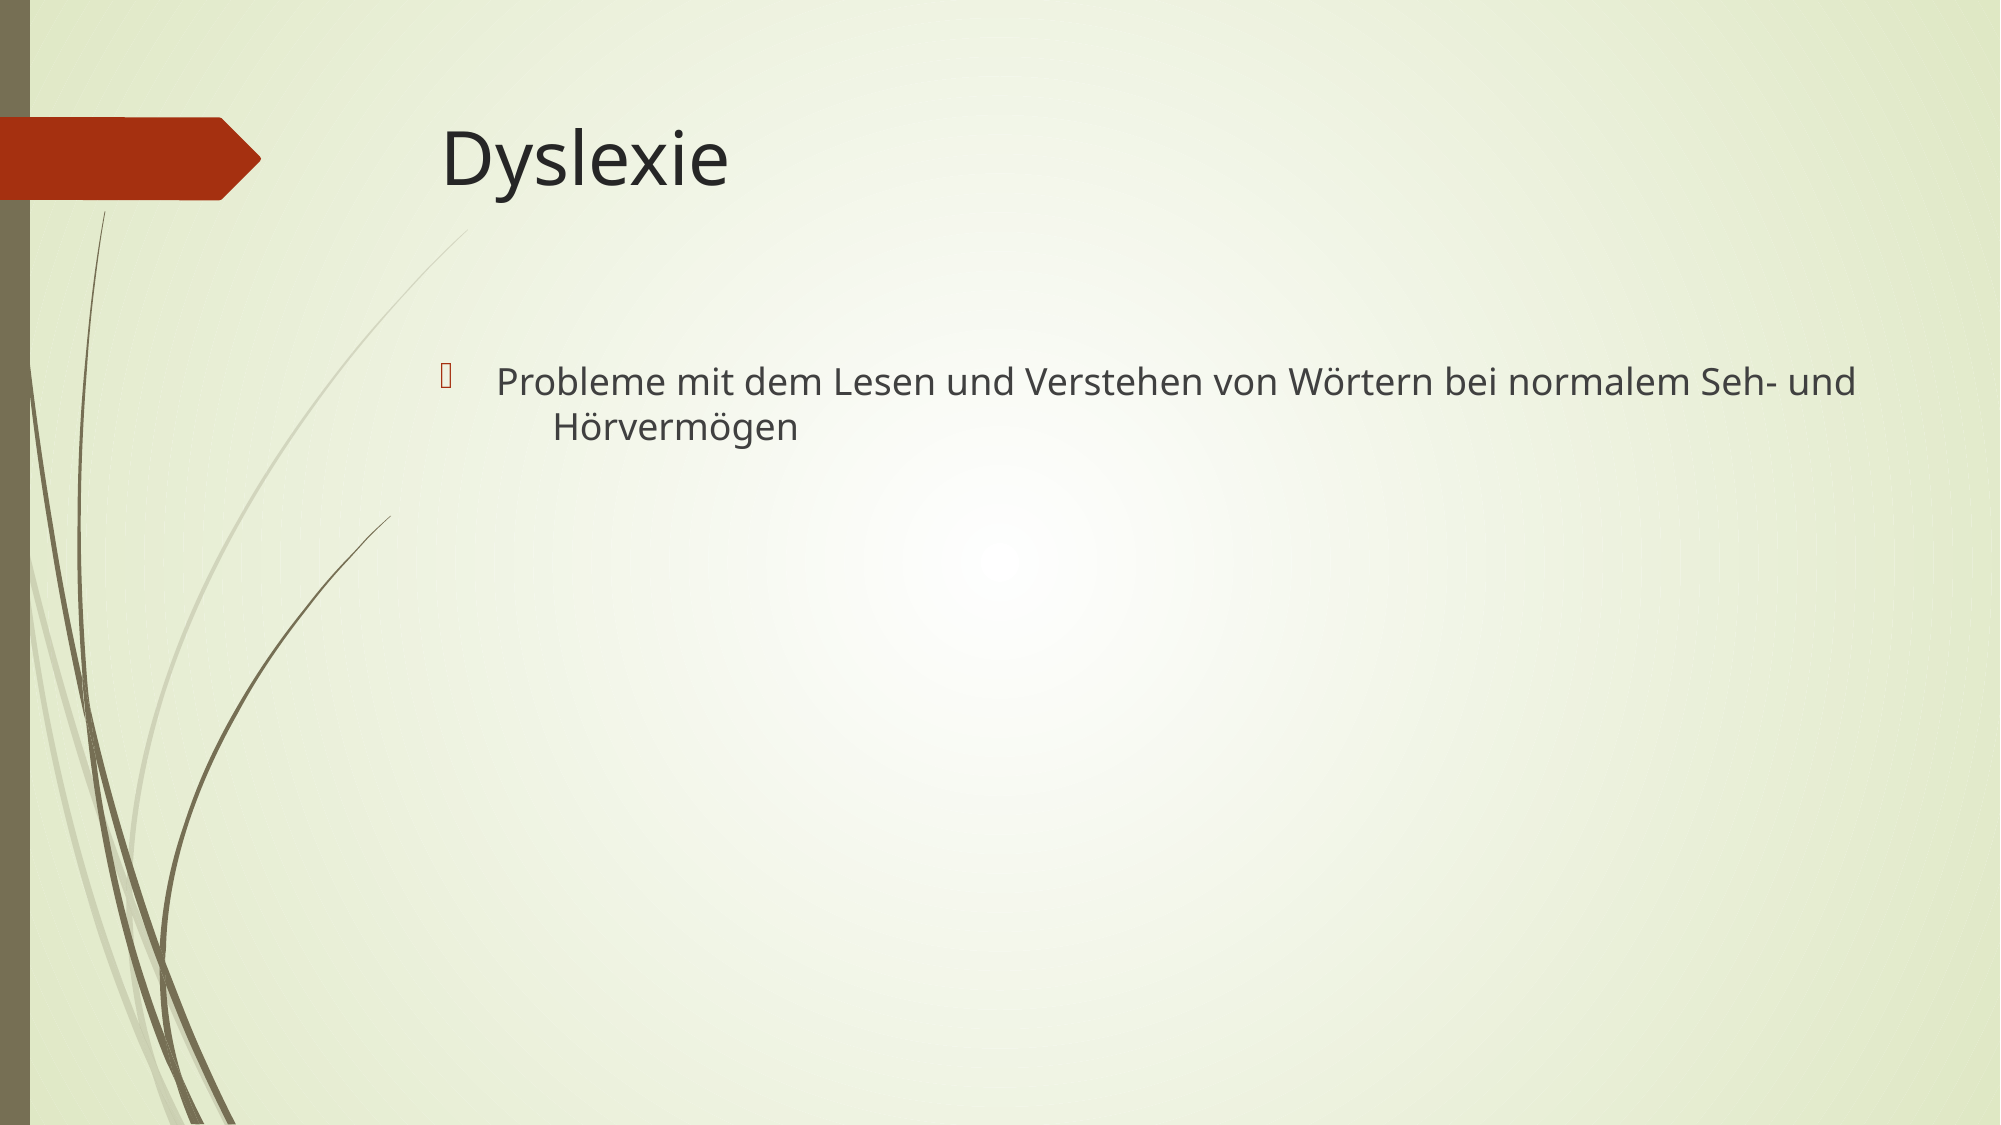

# Dyslexie
Probleme mit dem Lesen und Verstehen von Wörtern bei normalem Seh- und Hörvermögen